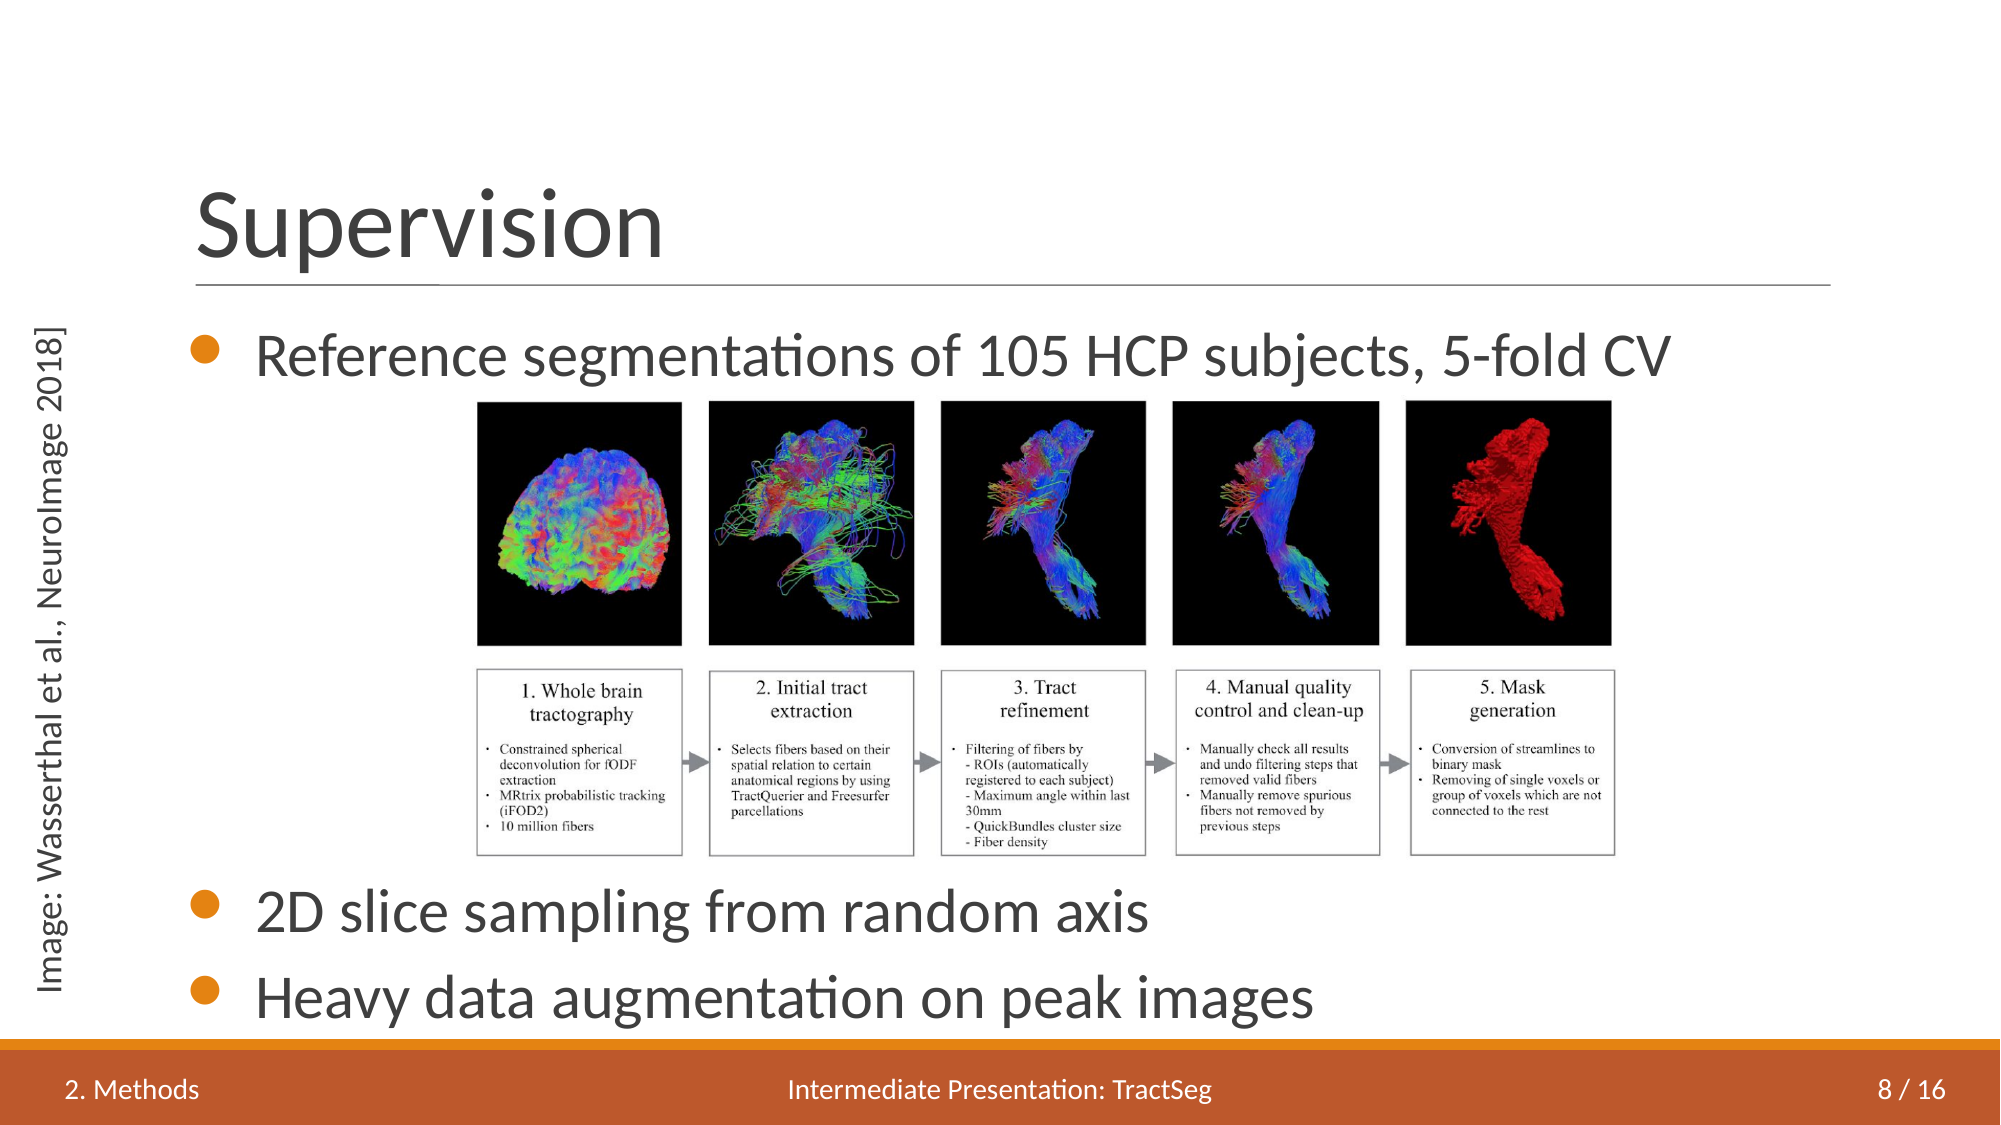

# Supervision
Reference segmentations of 105 HCP subjects, 5-fold CV
2D slice sampling from random axis
Heavy data augmentation on peak images
Image: Wasserthal et al., NeuroImage 2018]
2. Methods
Intermediate Presentation: TractSeg